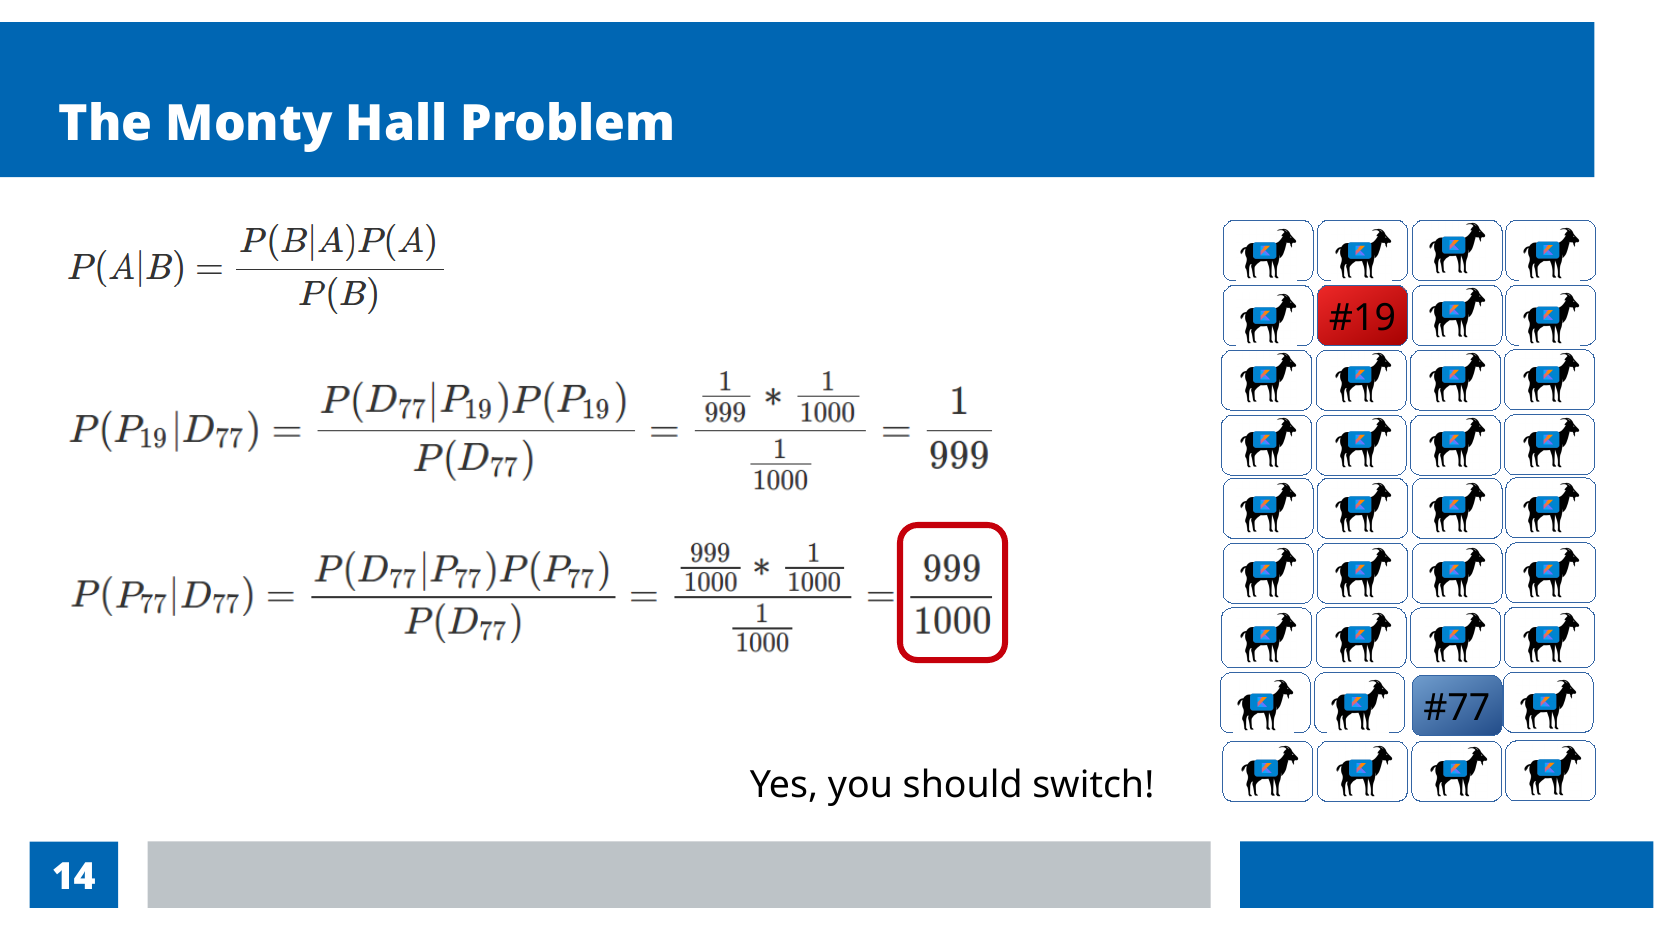

# The Monty Hall Problem
#19
#77
Yes, you should switch!
14